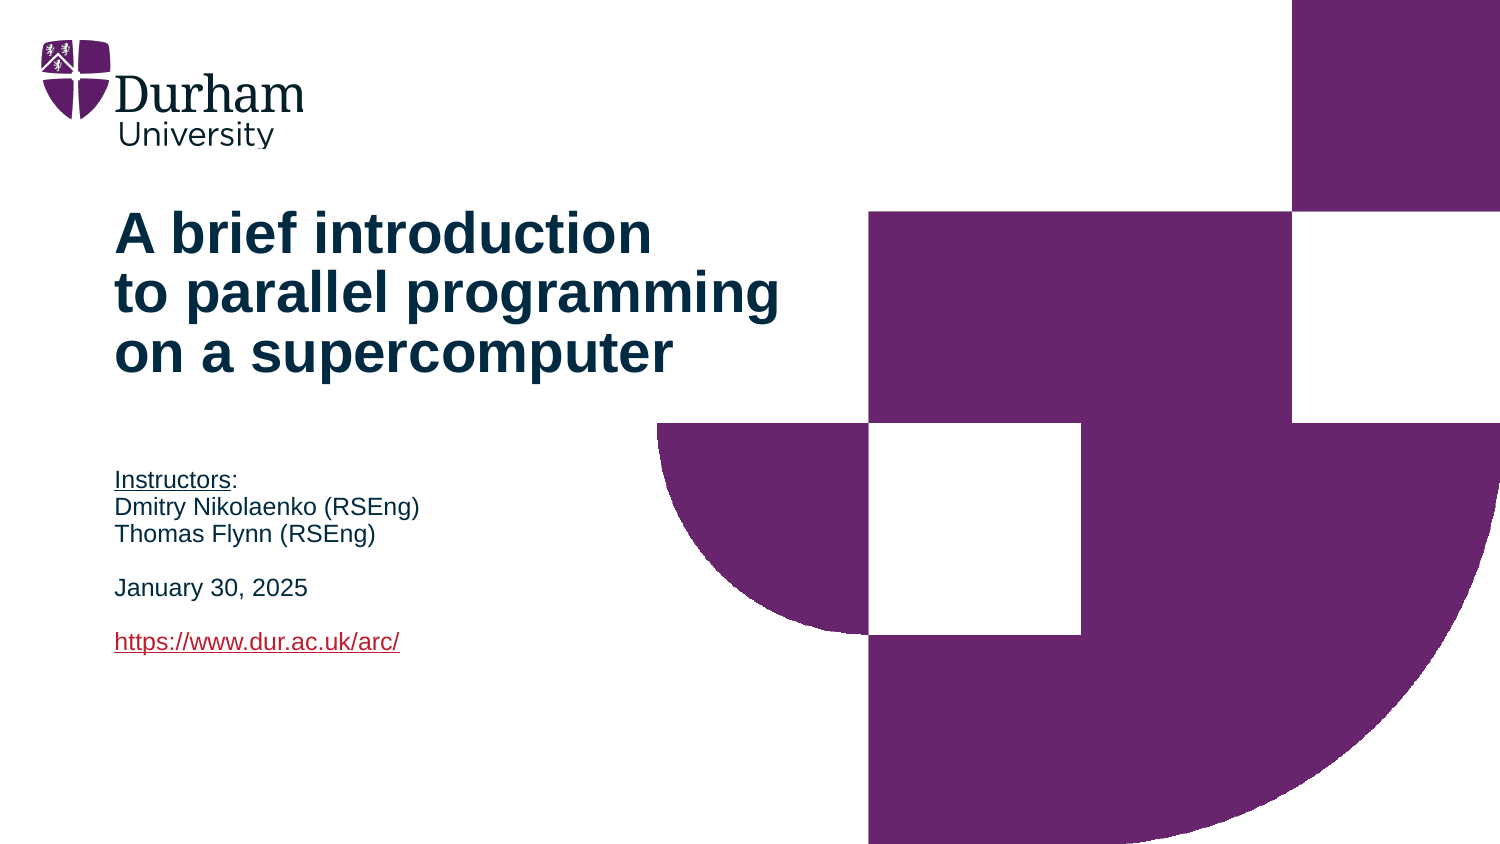

# A brief introduction to parallel programming on a supercomputer
Instructors:
Dmitry Nikolaenko (RSEng)
Thomas Flynn (RSEng)
January 30, 2025
https://www.dur.ac.uk/arc/